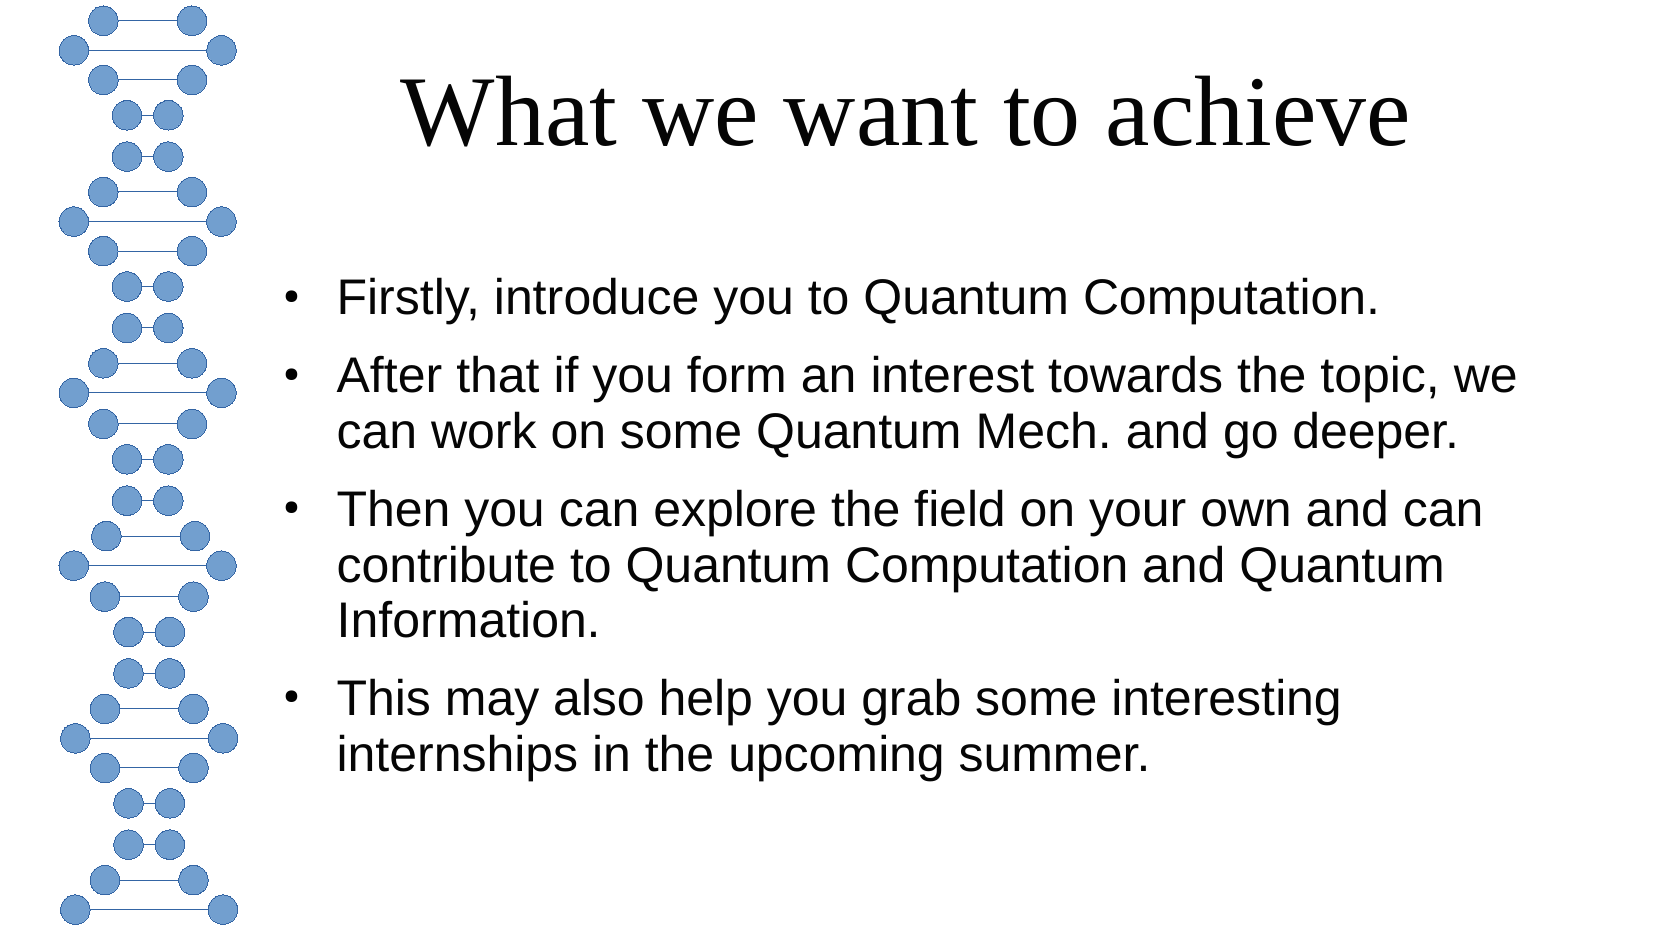

# What we want to achieve
Firstly, introduce you to Quantum Computation.
After that if you form an interest towards the topic, we can work on some Quantum Mech. and go deeper.
Then you can explore the field on your own and can contribute to Quantum Computation and Quantum Information.
This may also help you grab some interesting internships in the upcoming summer.